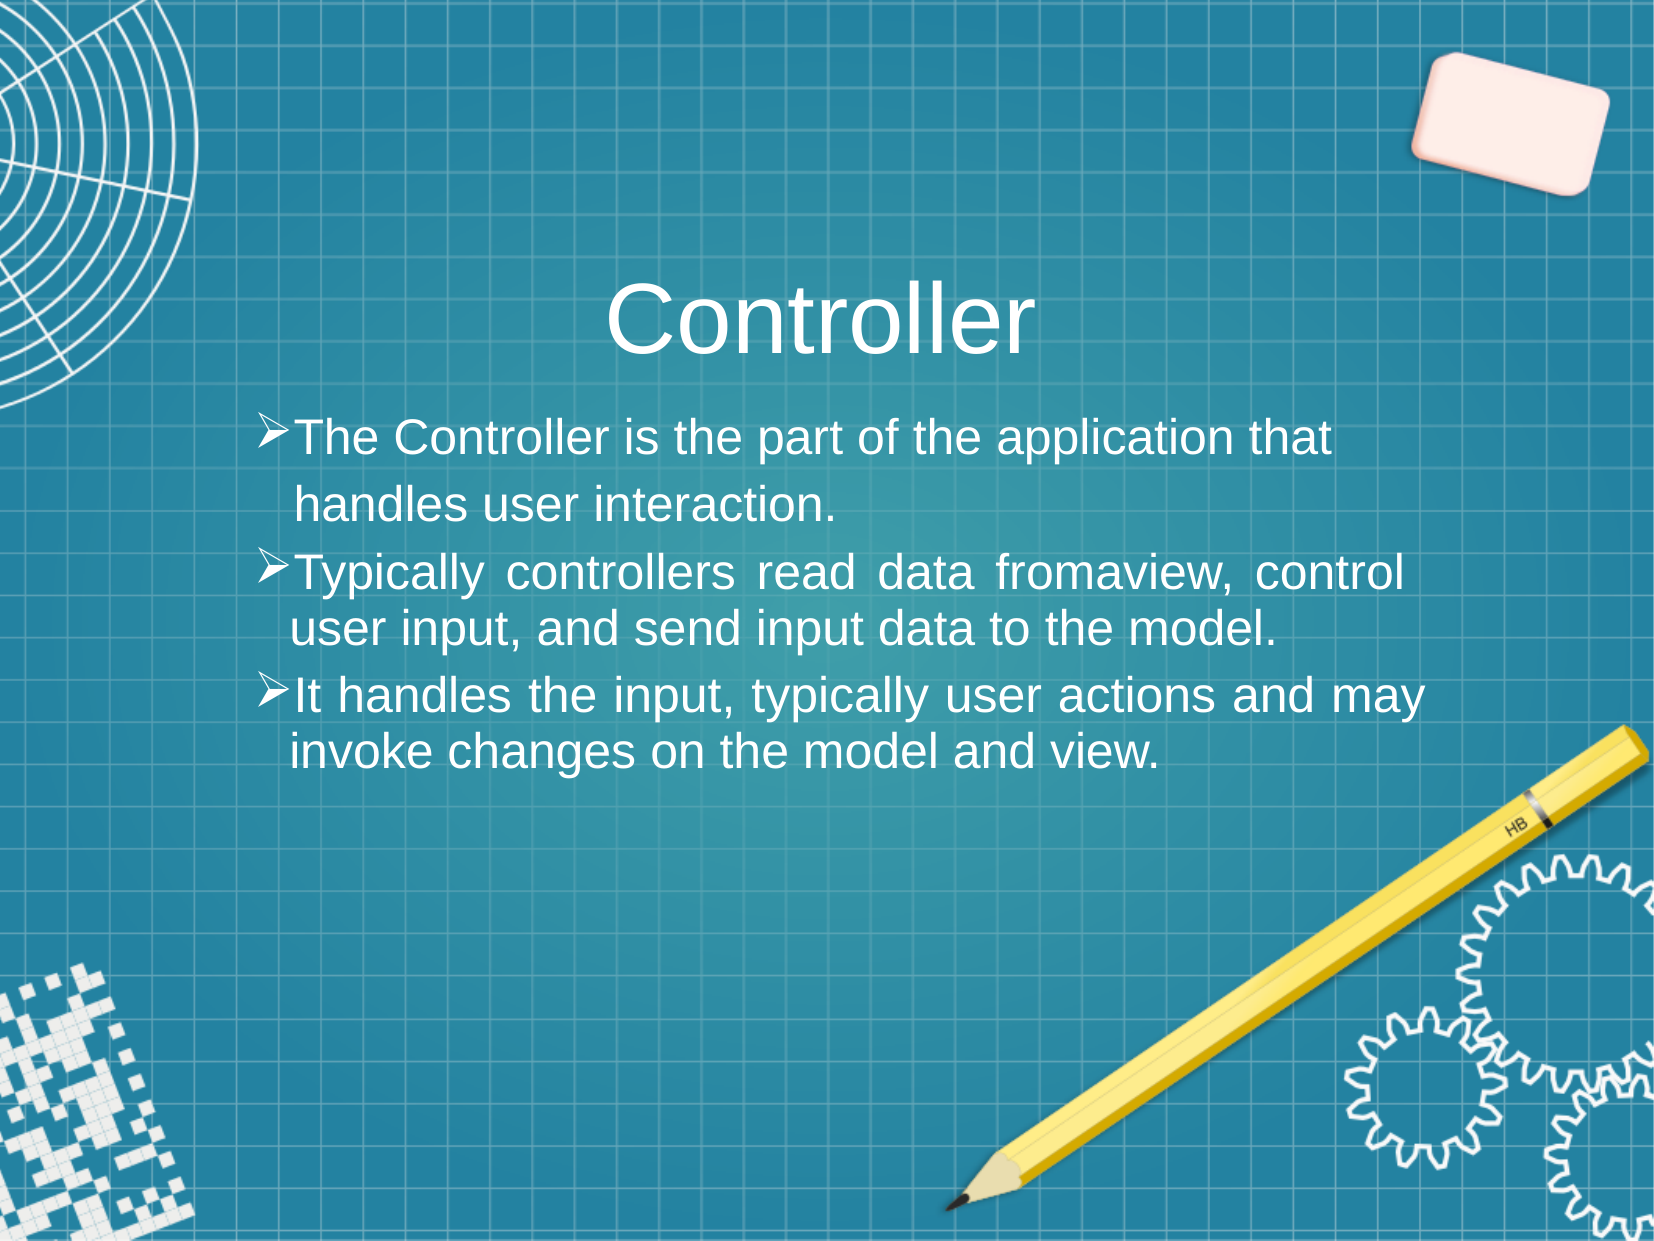

# Controller
The Controller is the part of the application that
handles user interaction.
Typically controllers read data fromaview, control user input, and send input data to the model.
It handles the input, typically user actions and may invoke changes on the model and view.